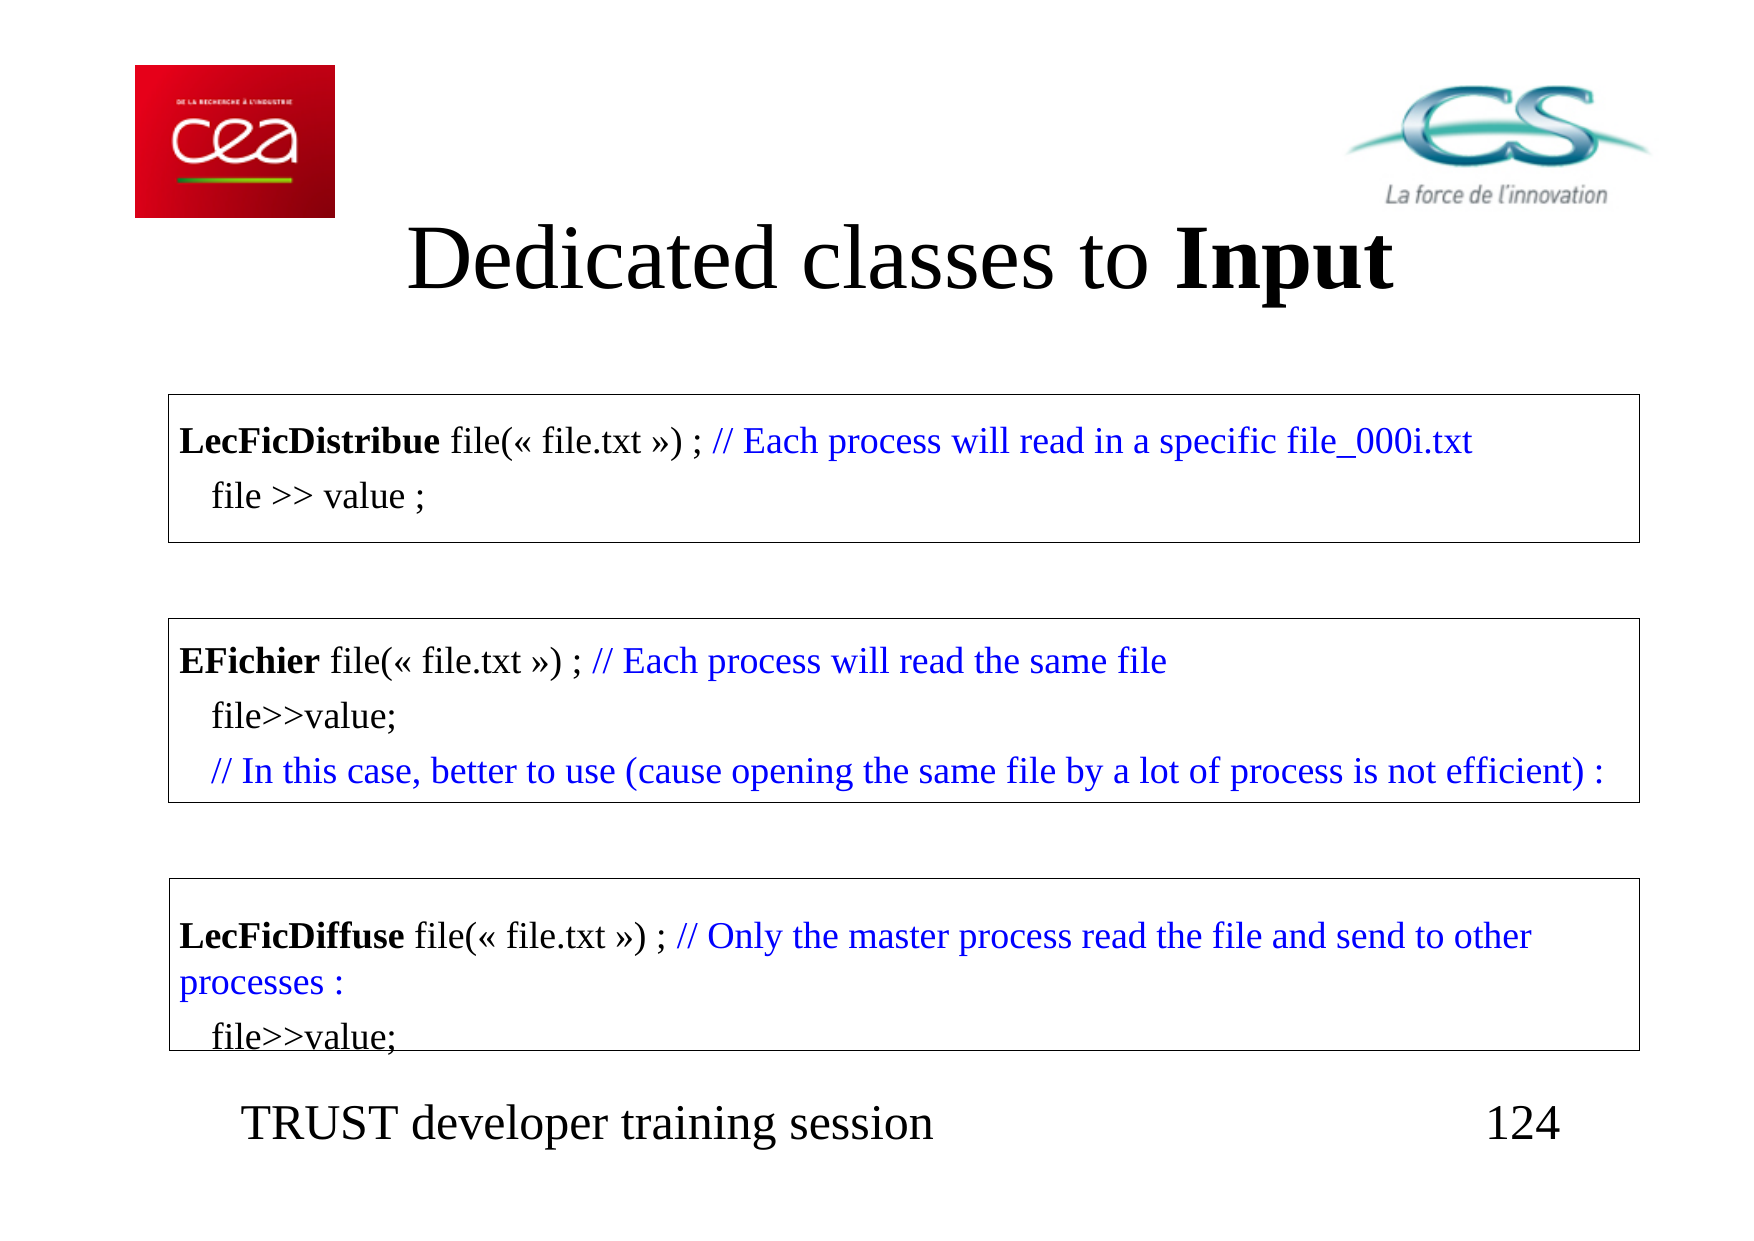

# Dedicated classes to Input
LecFicDistribue file(« file.txt ») ; // Each process will read in a specific file_000i.txt
file >> value ;
EFichier file(« file.txt ») ; // Each process will read the same file
file>>value;
// In this case, better to use (cause opening the same file by a lot of process is not efficient) :
LecFicDiffuse file(« file.txt ») ; // Only the master process read the file and send to other processes :
file>>value;
TRUST developer training session
124